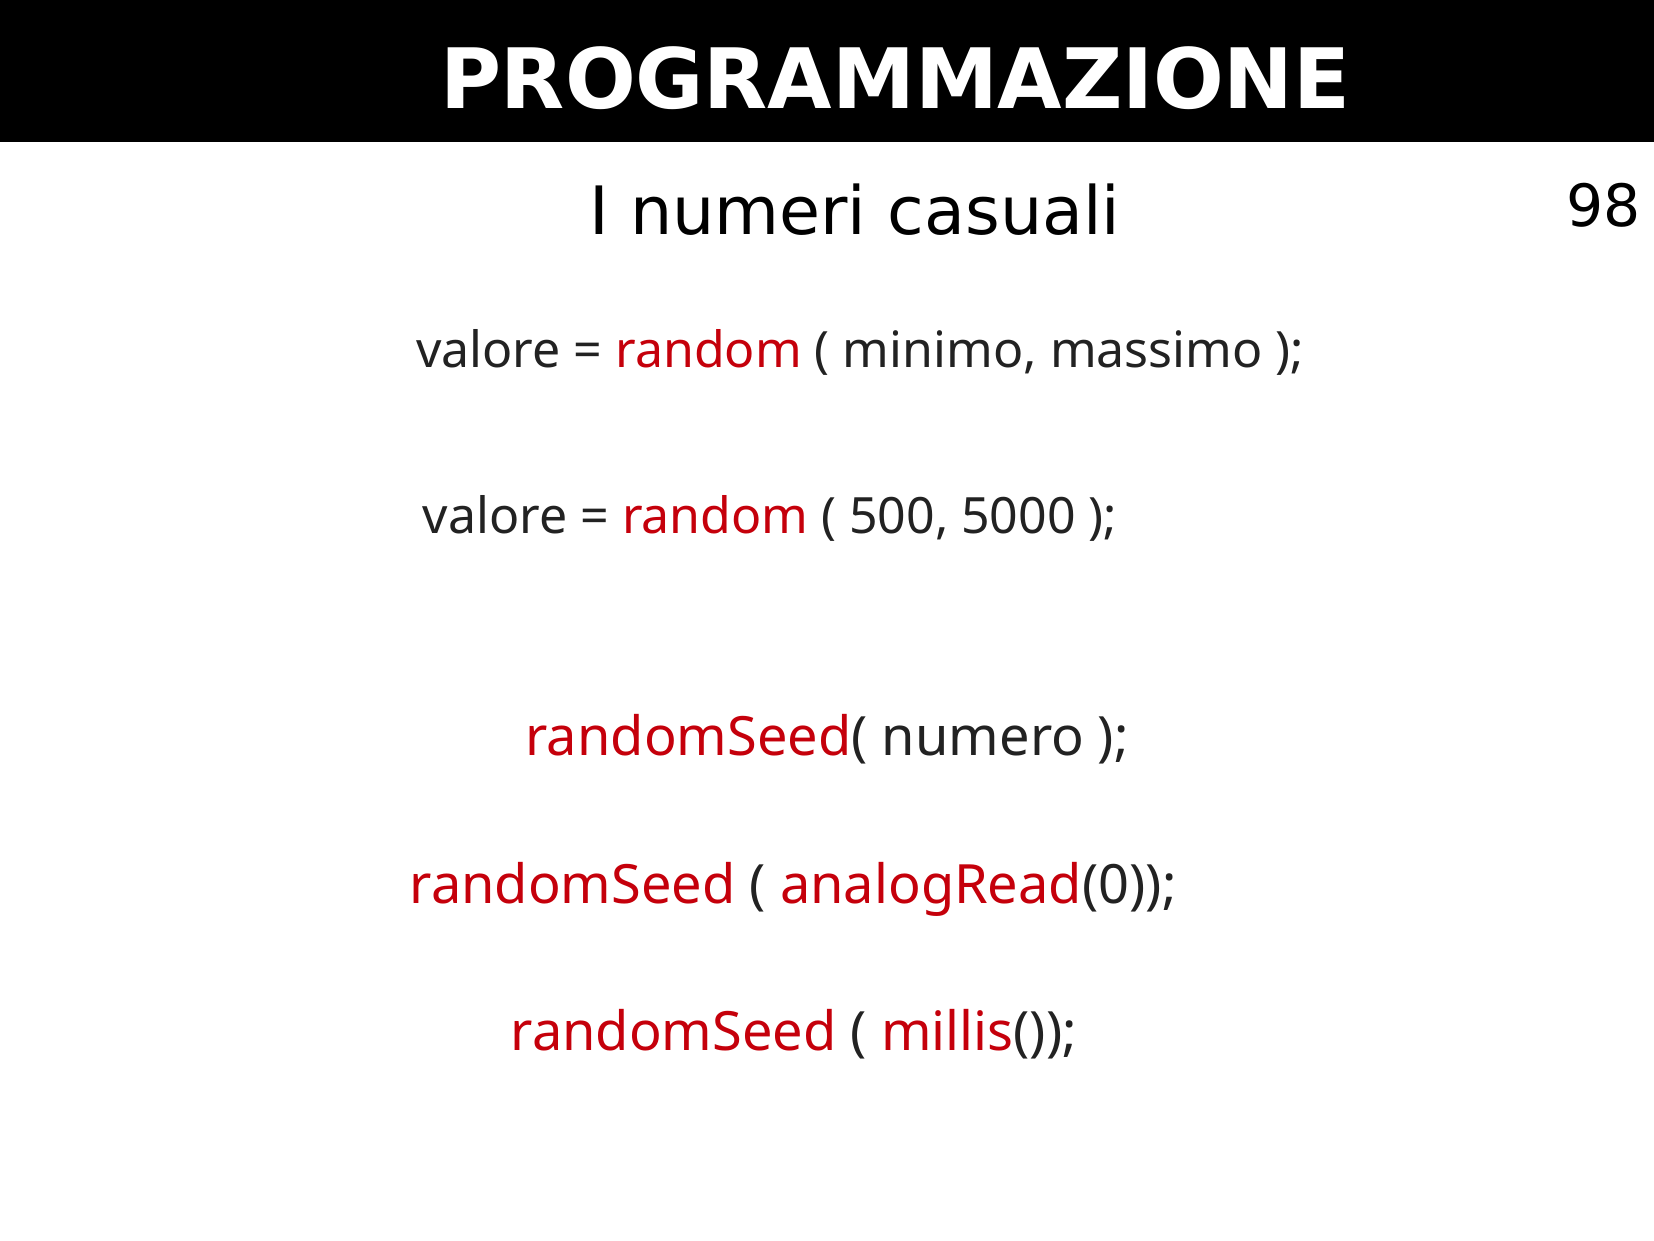

PROGRAMMAZIONE
I numeri casuali
98
valore = random ( minimo, massimo );
valore = random ( 500, 5000 );
randomSeed( numero );
randomSeed ( analogRead(0));
randomSeed ( millis());